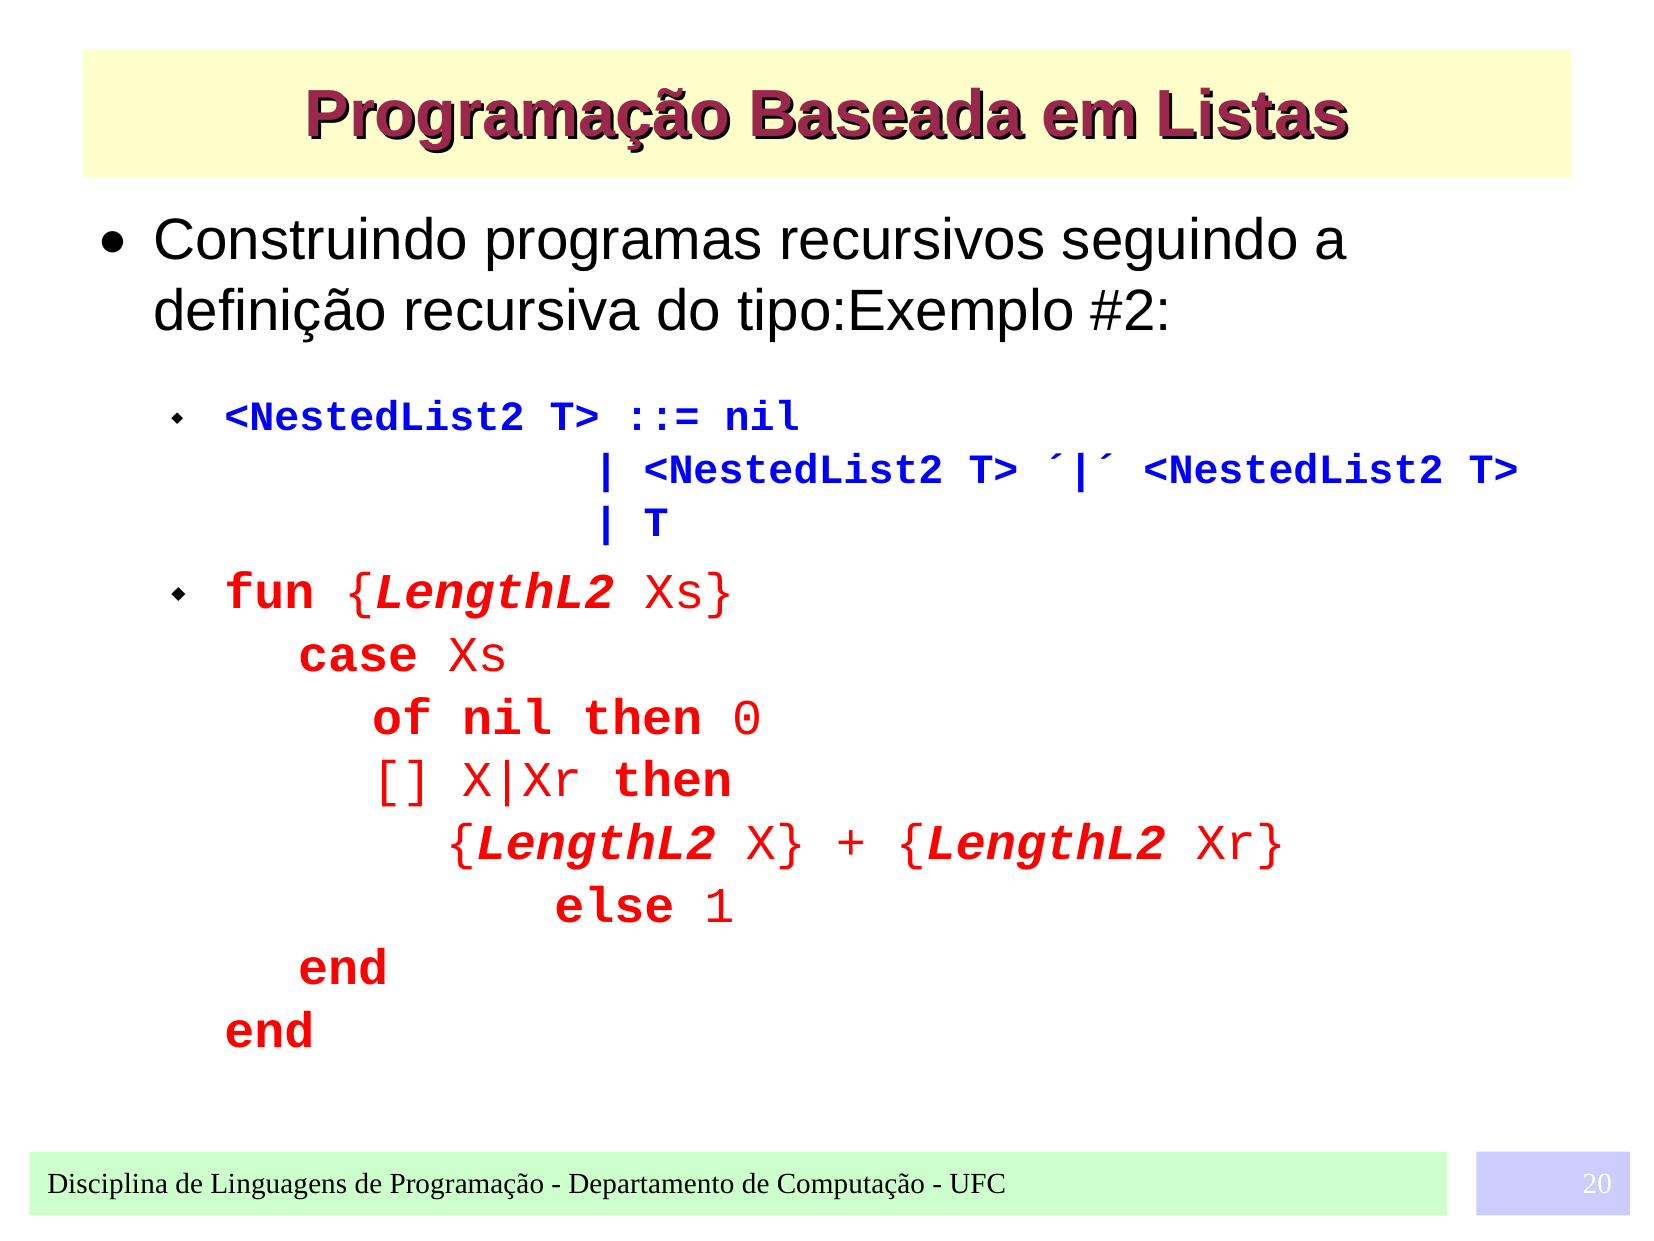

# Programação Baseada em Listas
Construindo programas recursivos seguindo a definição recursiva do tipo:Exemplo #2:
<NestedList2 T> ::= nil
					| <NestedList2 T> ´|´ <NestedList2 T>
					| T
fun {LengthL2 Xs}
	case Xs
		of nil then 0
		[] X|Xr then
			{LengthL2 X} + {LengthL2 Xr}
 else 1
	end
end
Disciplina de Linguagens de Programação - Departamento de Computação - UFC
20